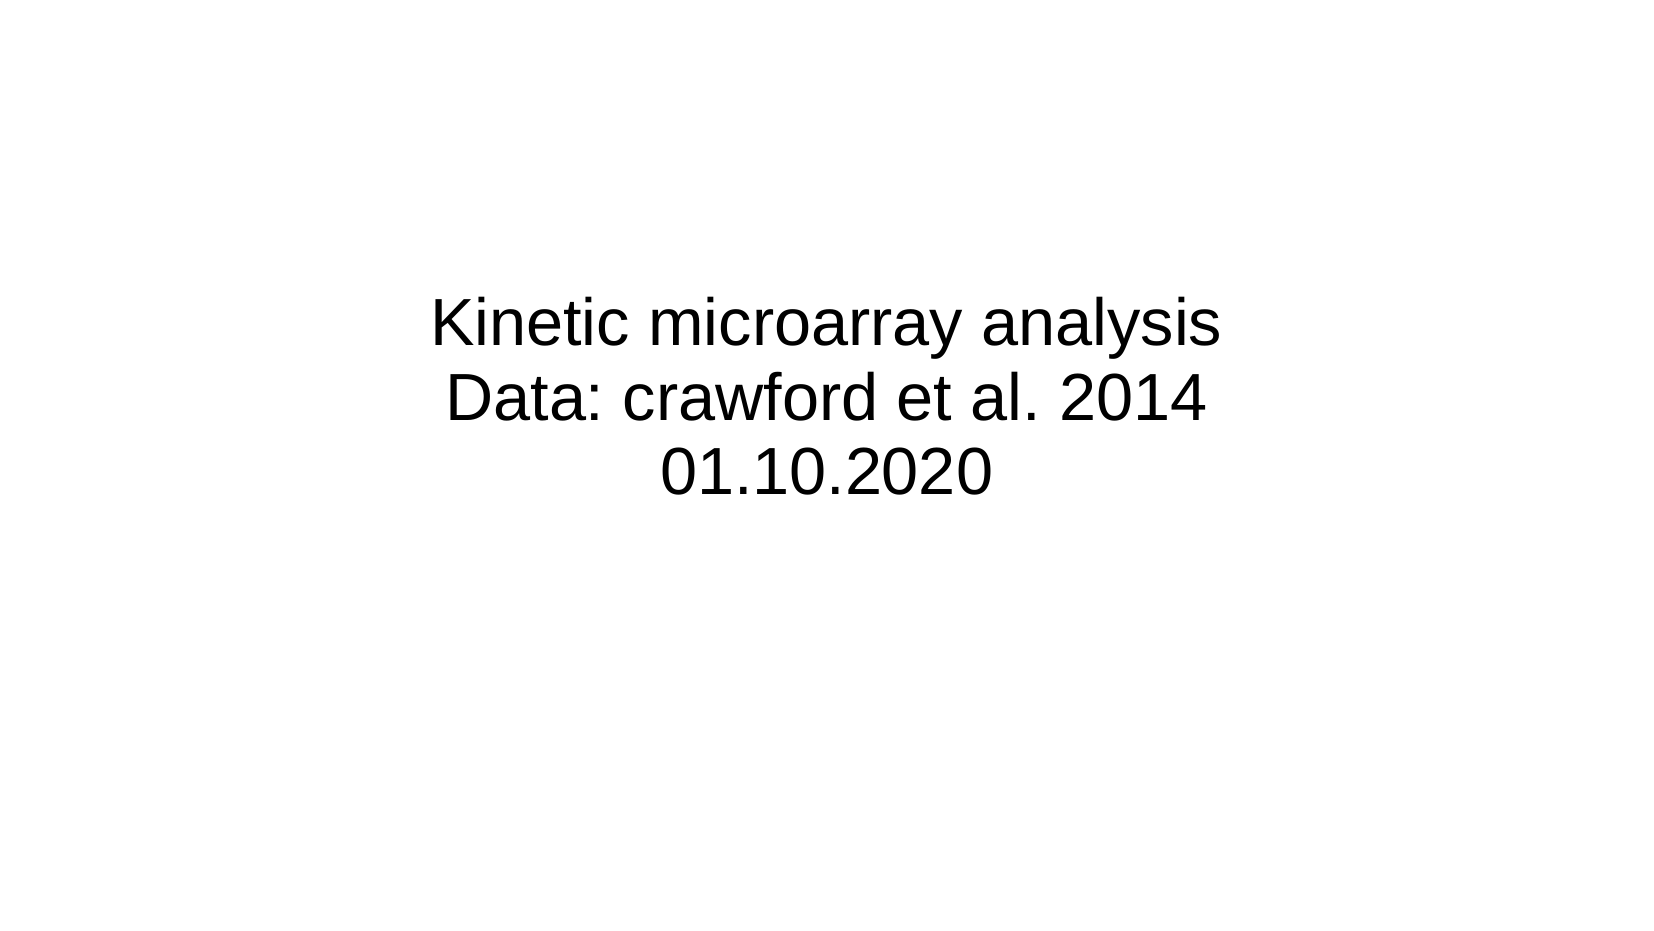

Kinetic microarray analysis
Data: crawford et al. 2014
01.10.2020